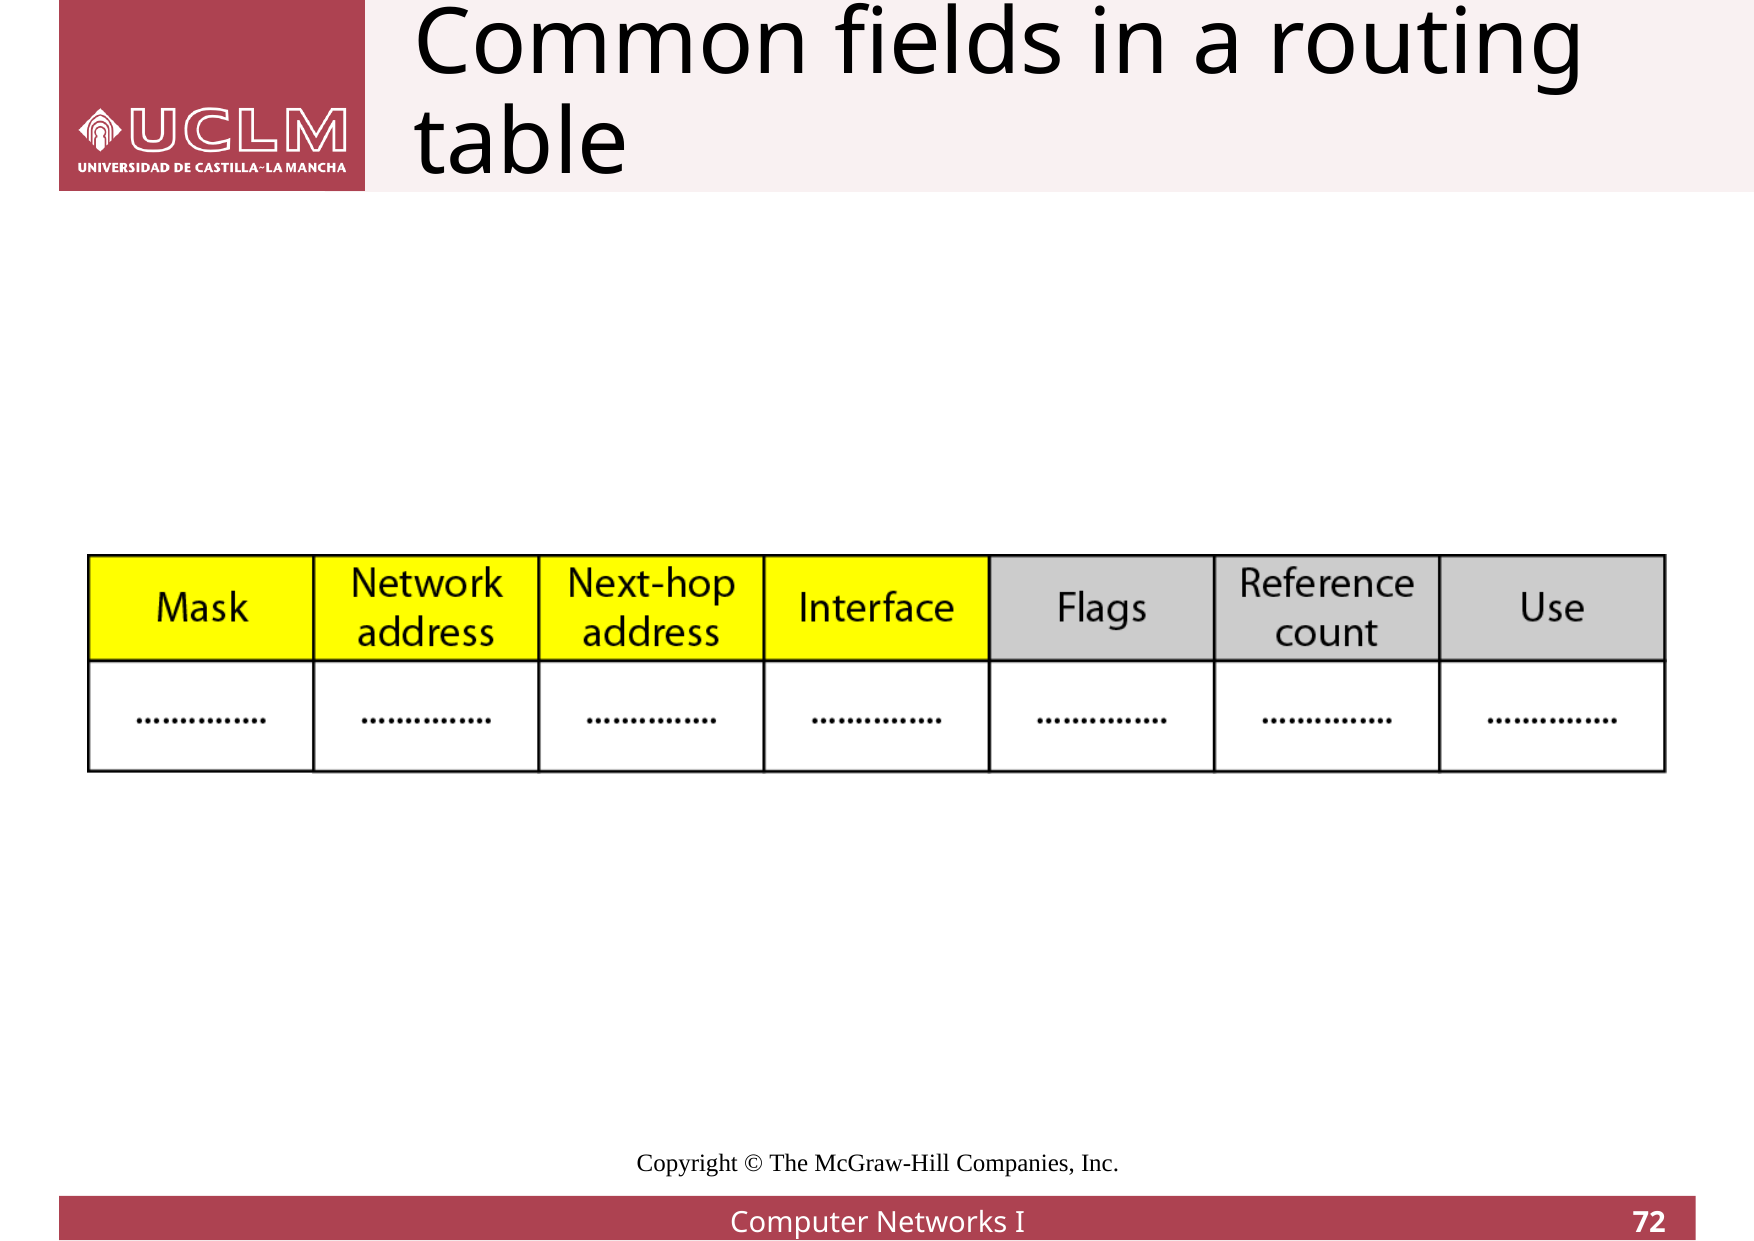

# Common fields in a routing table
Copyright © The McGraw-Hill Companies, Inc.
Computer Networks I
72